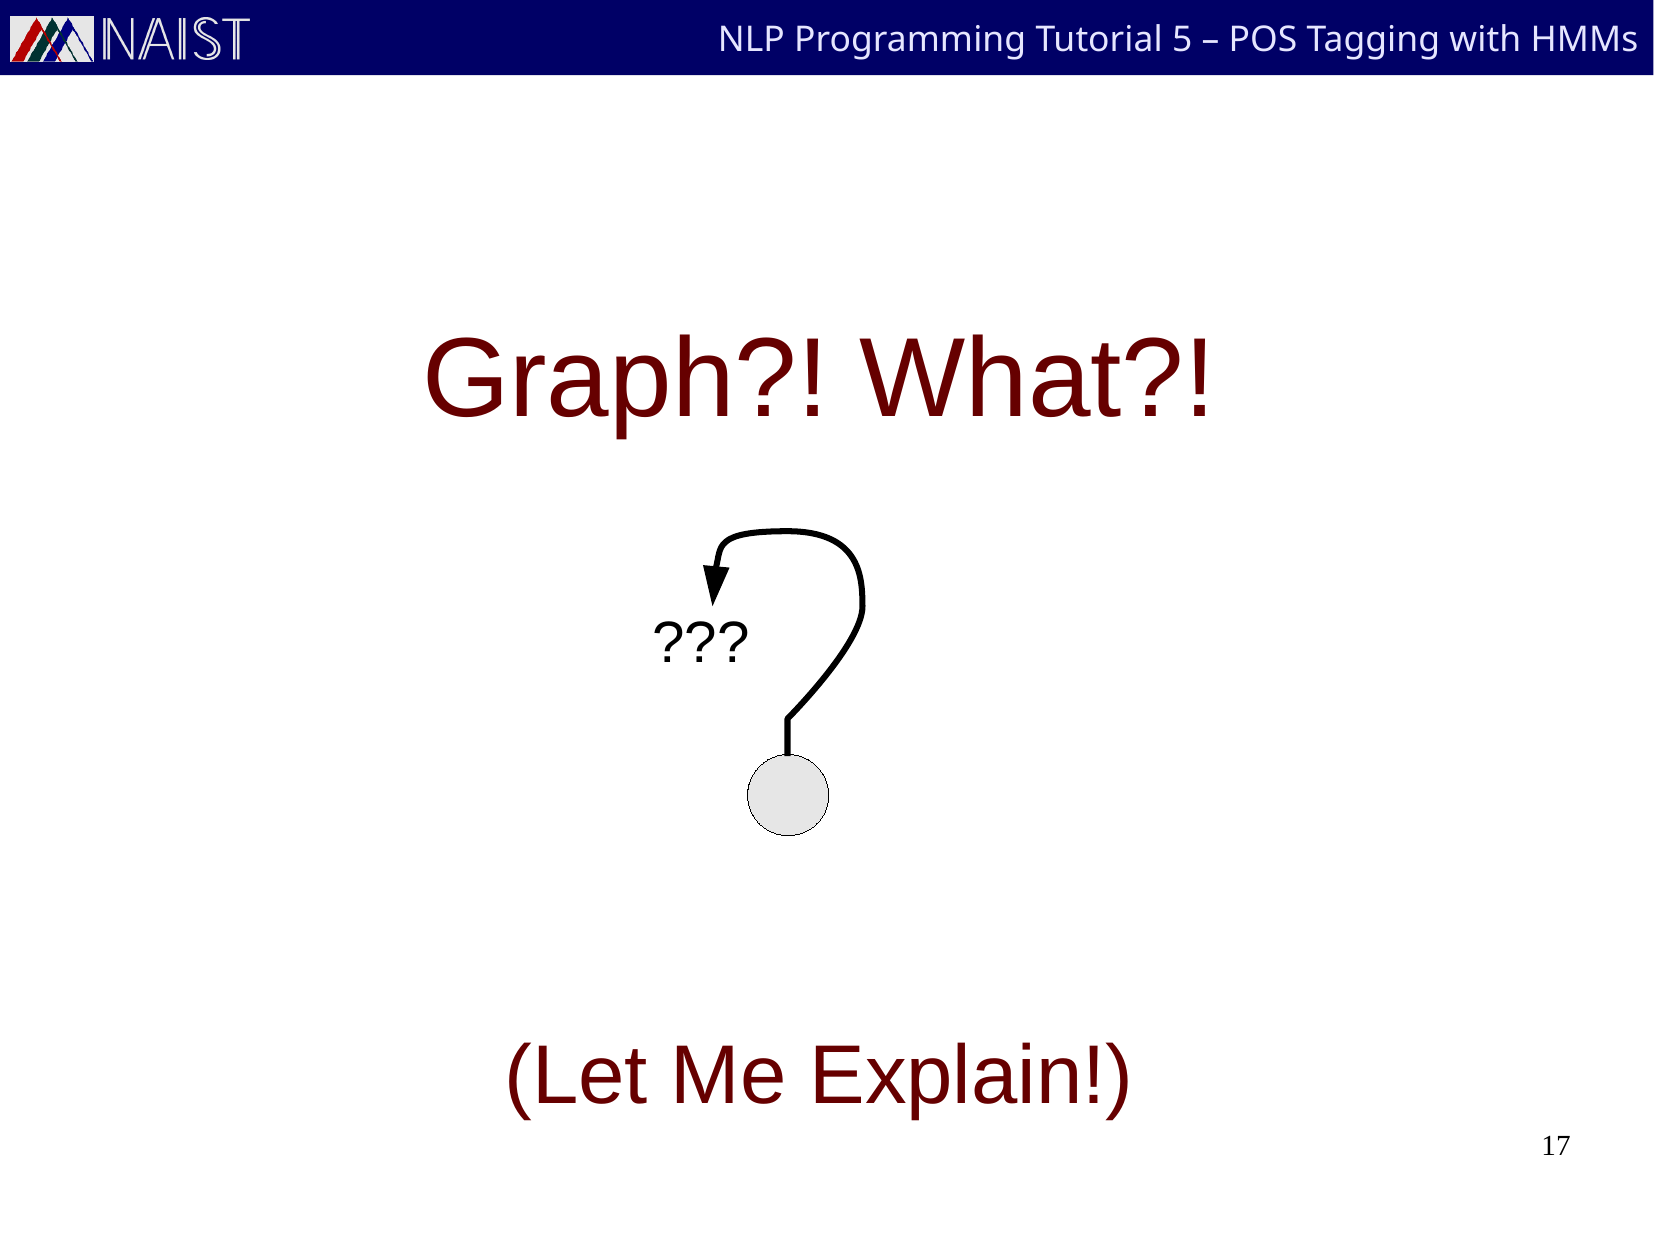

# Graph?! What?!
???
(Let Me Explain!)
17